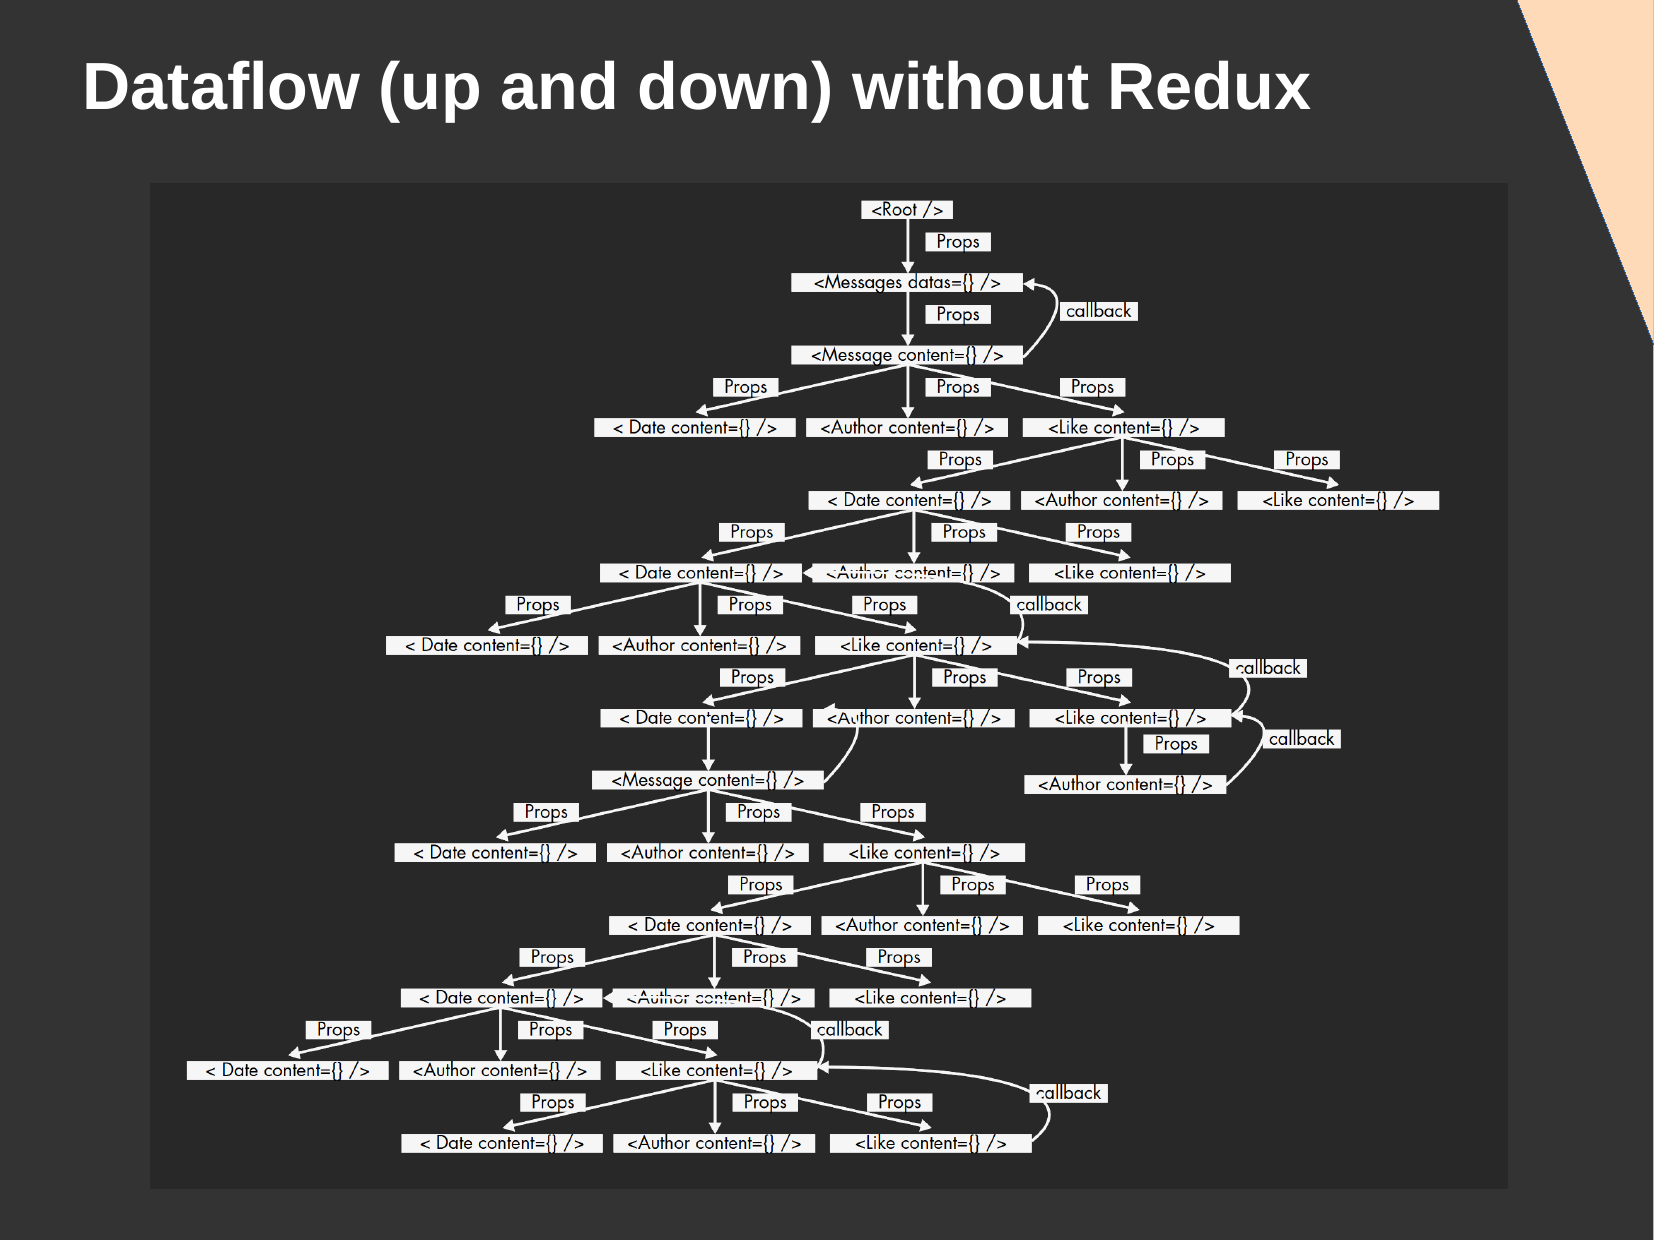

# Dataflow (up and down) without Redux